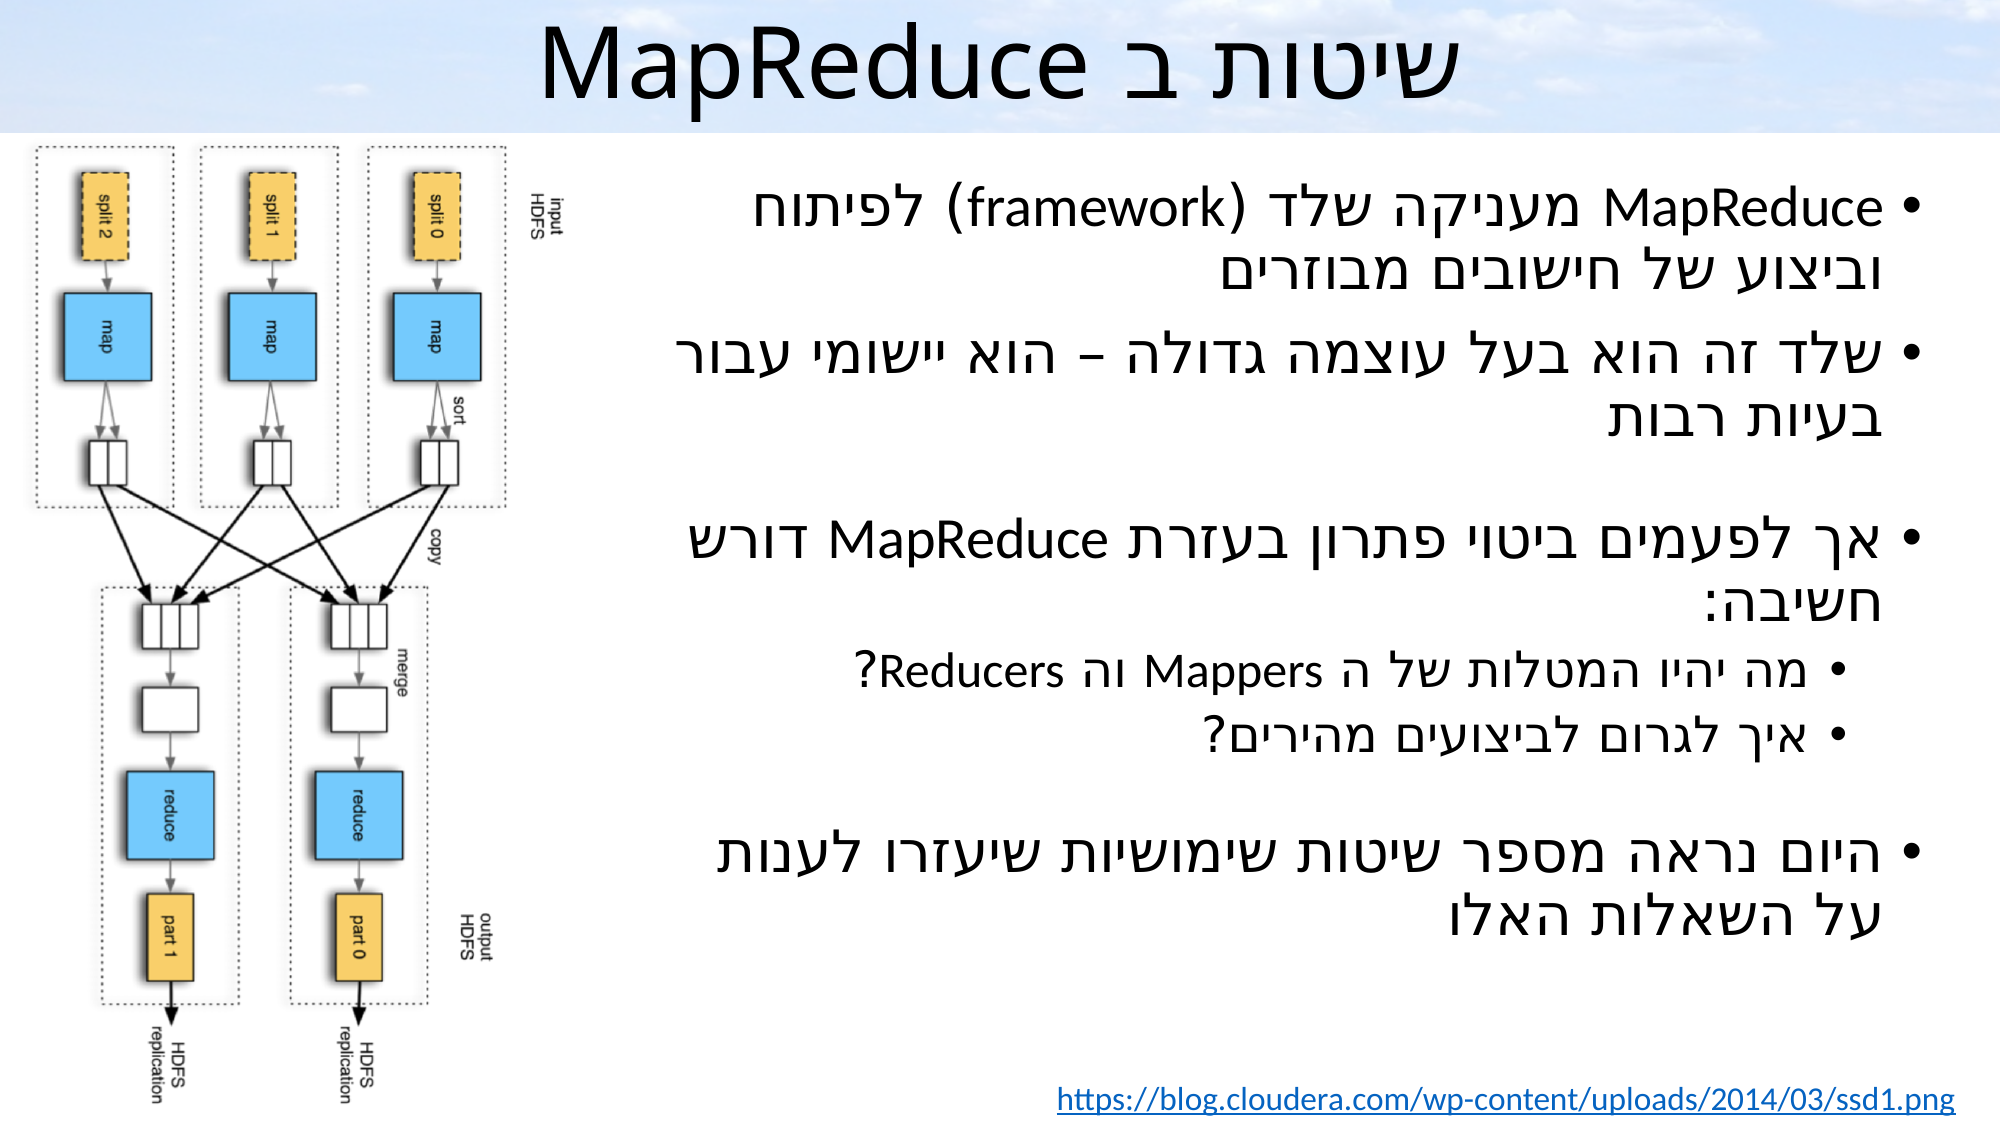

# שיטות ב MapReduce
MapReduce מעניקה שלד (framework) לפיתוח וביצוע של חישובים מבוזרים
שלד זה הוא בעל עוצמה גדולה – הוא יישומי עבור בעיות רבות
אך לפעמים ביטוי פתרון בעזרת MapReduce דורש חשיבה:
מה יהיו המטלות של ה Mappers וה Reducers?
איך לגרום לביצועים מהירים?
היום נראה מספר שיטות שימושיות שיעזרו לענות על השאלות האלו
https://blog.cloudera.com/wp-content/uploads/2014/03/ssd1.png